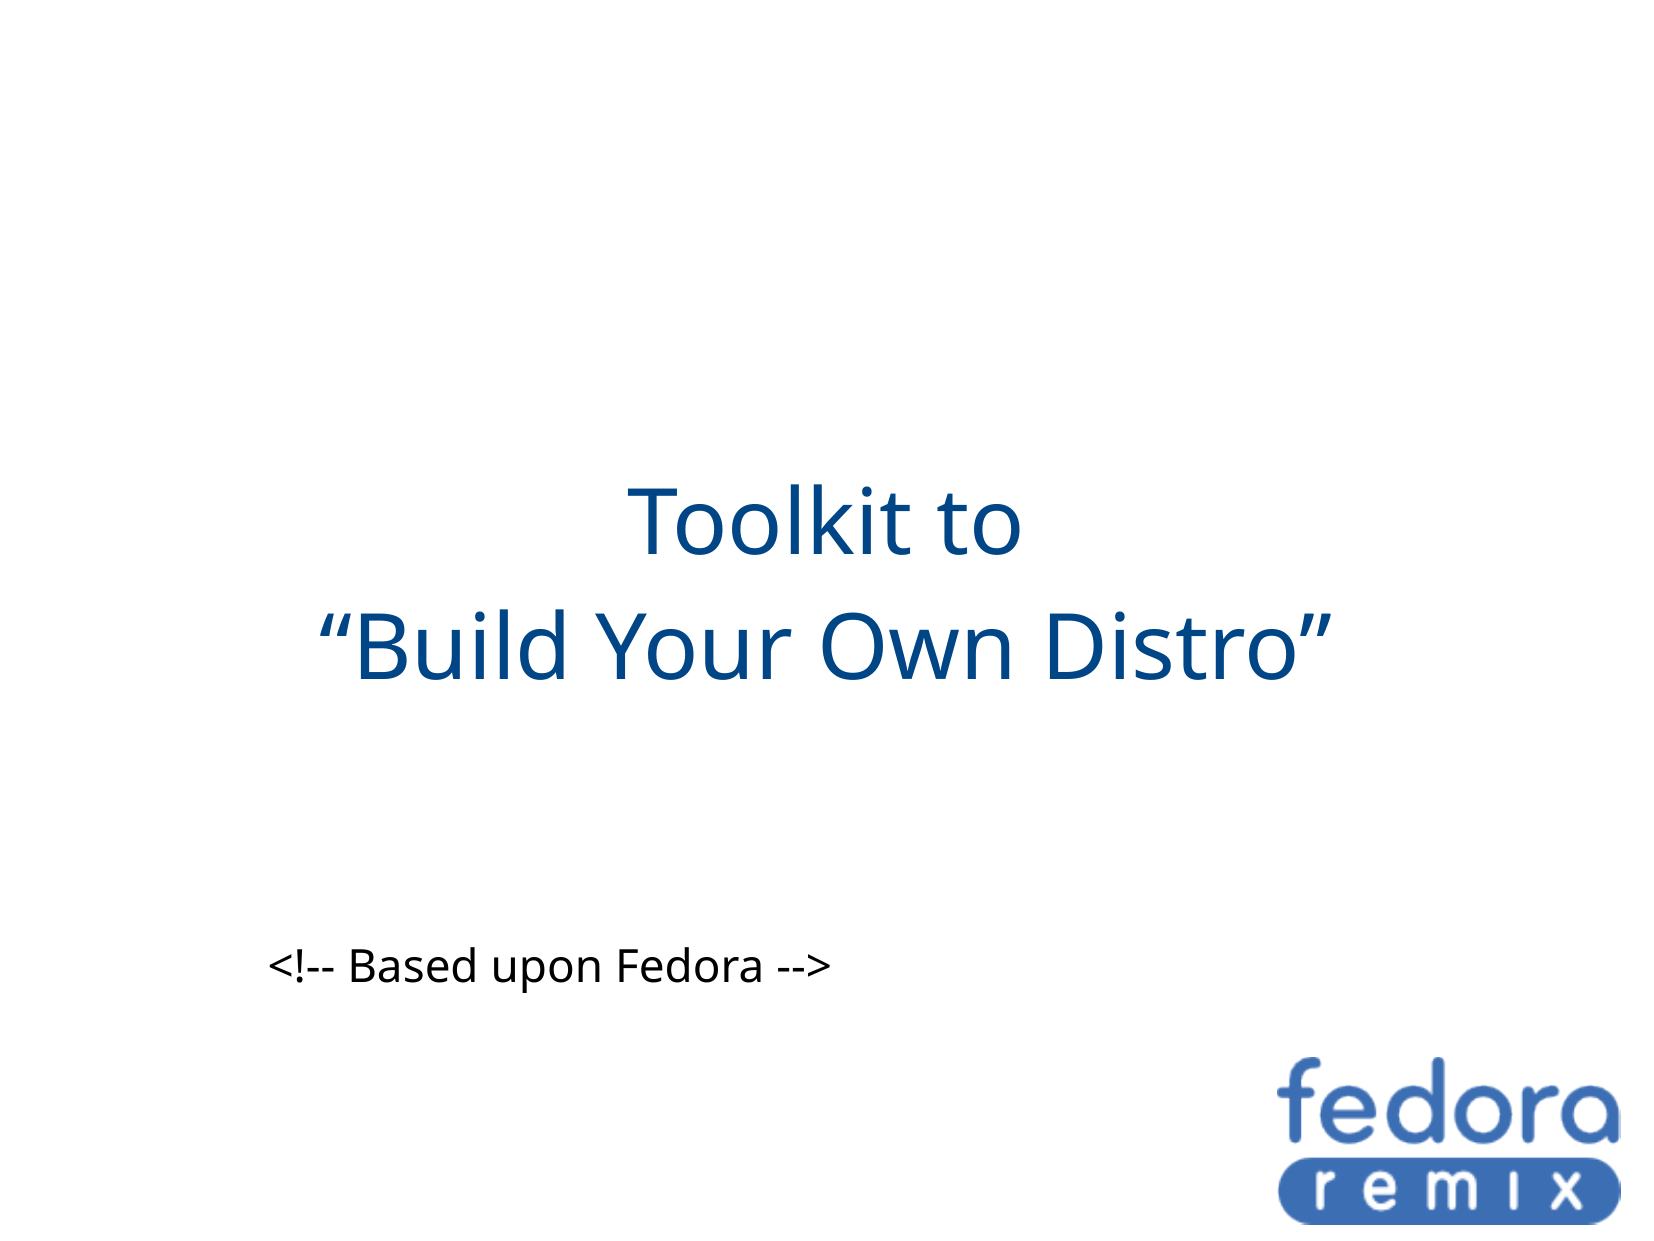

# Toolkit to “Build Your Own Distro”
<!-- Based upon Fedora -->